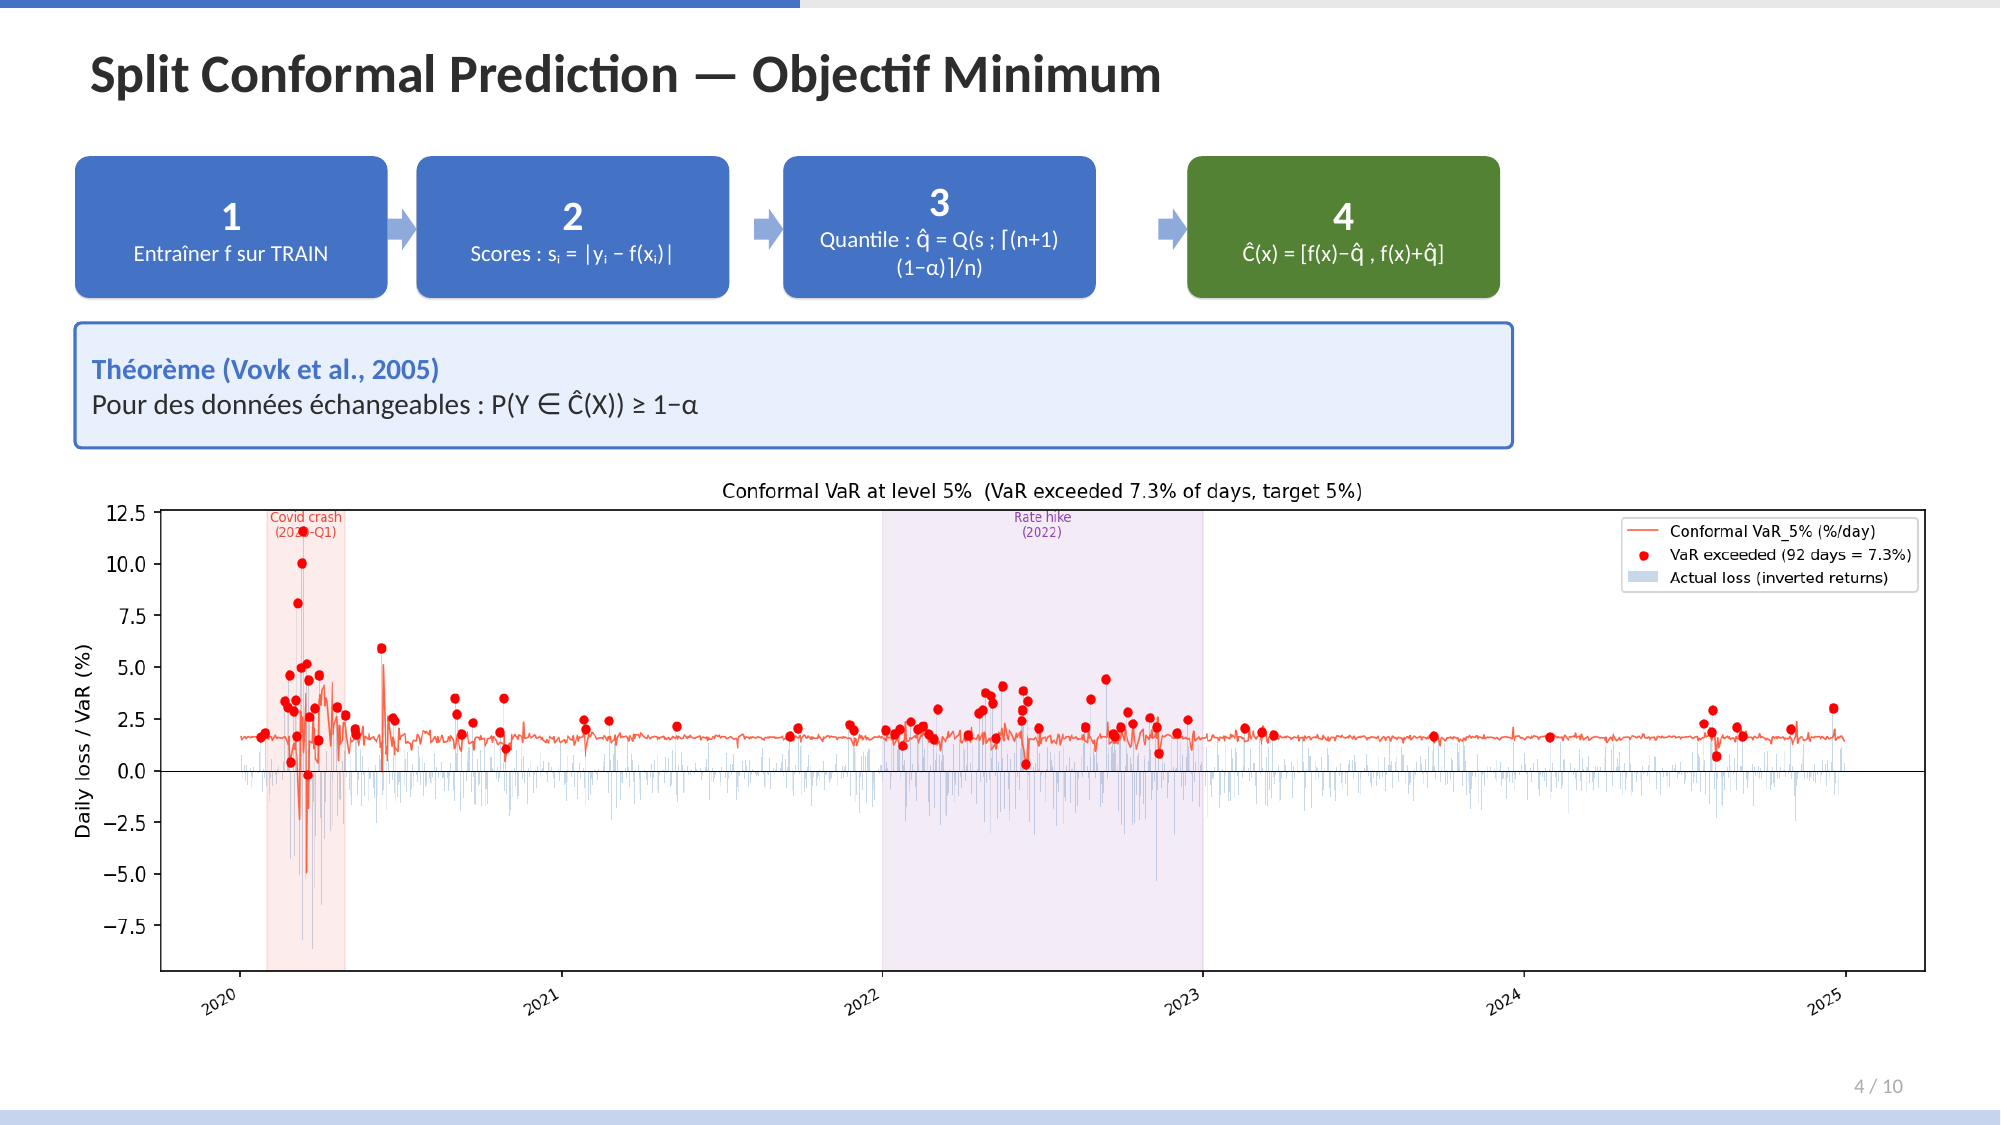

Split Conformal Prediction — Objectif Minimum
1
Entraîner f sur TRAIN
2
Scores : sᵢ = |yᵢ − f(xᵢ)|
3
Quantile : q̂ = Q(s ; ⌈(n+1)(1−α)⌉/n)
4
Ĉ(x) = [f(x)−q̂ , f(x)+q̂]
Théorème (Vovk et al., 2005)
Pour des données échangeables : P(Y ∈ Ĉ(X)) ≥ 1−α
4 / 10